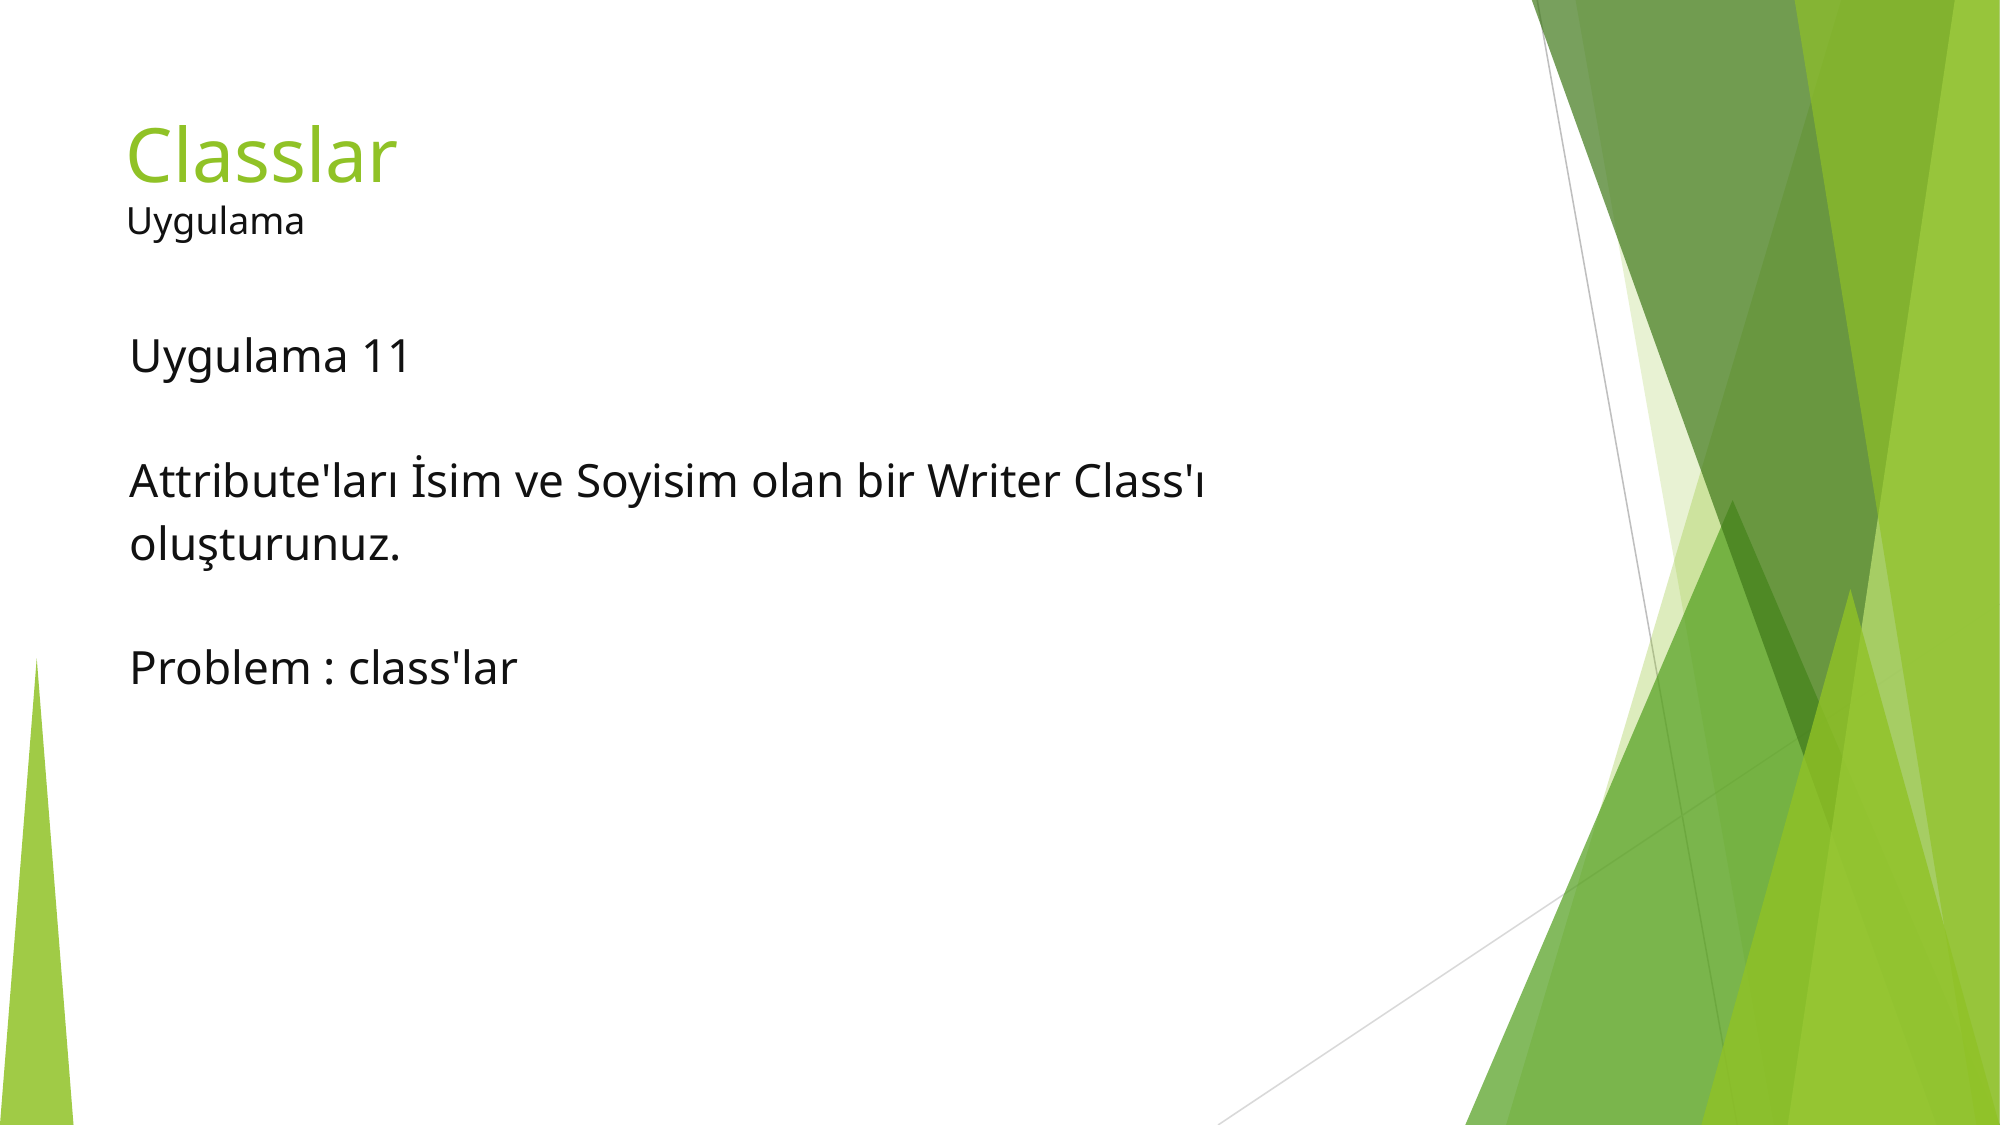

# Classlar Uygulama
Uygulama 11
Attribute'ları İsim ve Soyisim olan bir Writer Class'ı oluşturunuz.
Problem : class'lar